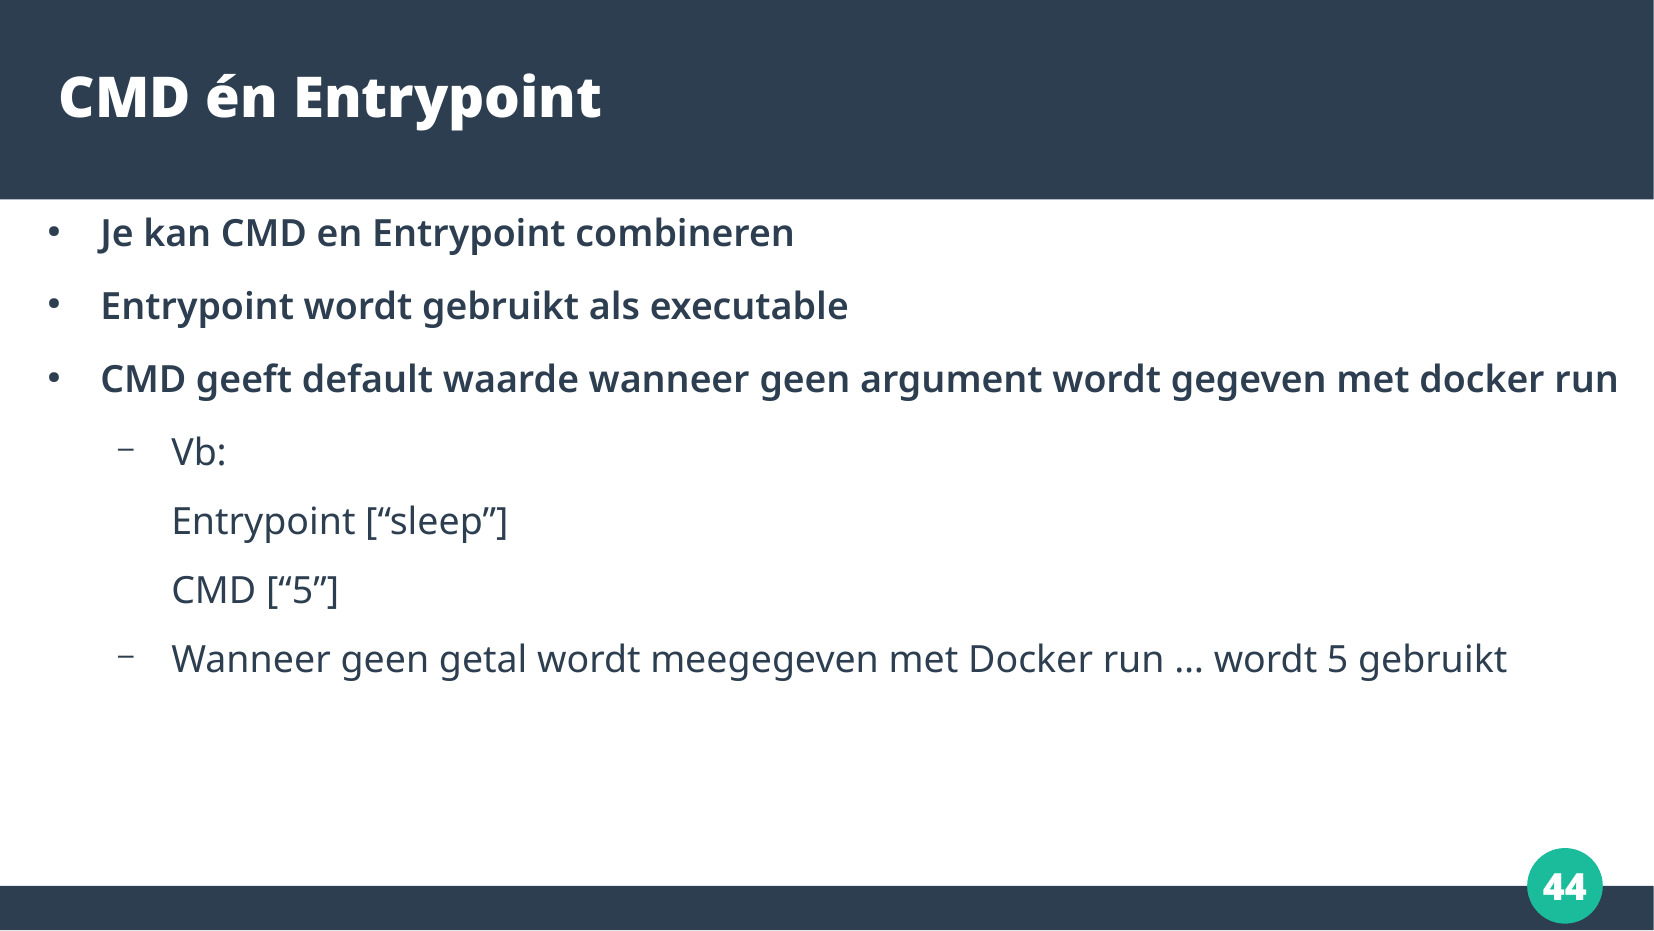

# CMD én Entrypoint
Je kan CMD en Entrypoint combineren
Entrypoint wordt gebruikt als executable
CMD geeft default waarde wanneer geen argument wordt gegeven met docker run
Vb:
Entrypoint [“sleep”]
CMD [“5”]
Wanneer geen getal wordt meegegeven met Docker run … wordt 5 gebruikt